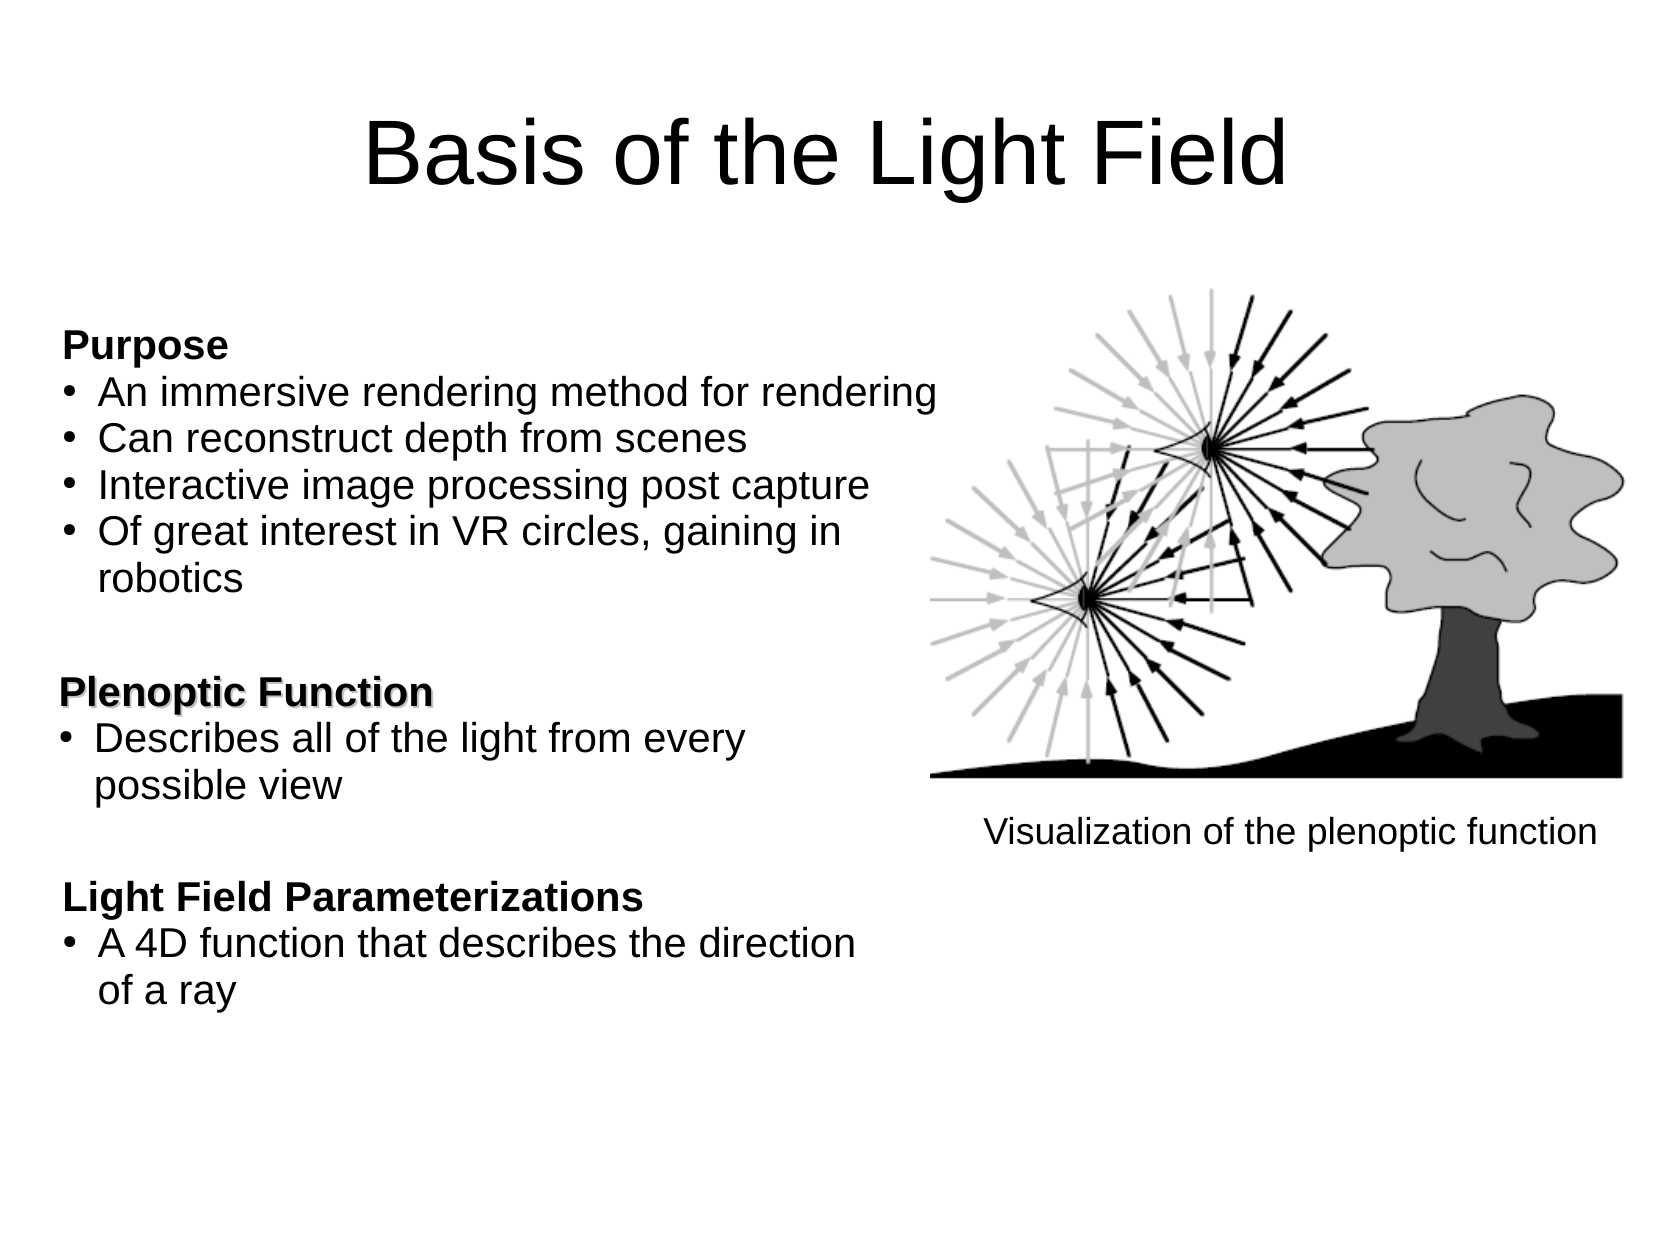

# Basis of the Light Field
Purpose
An immersive rendering method for rendering
Can reconstruct depth from scenes
Interactive image processing post capture
Of great interest in VR circles, gaining in
robotics
Plenoptic Function
Describes all of the light from every
possible view
Visualization of the plenoptic function
Light Field Parameterizations
A 4D function that describes the direction
of a ray